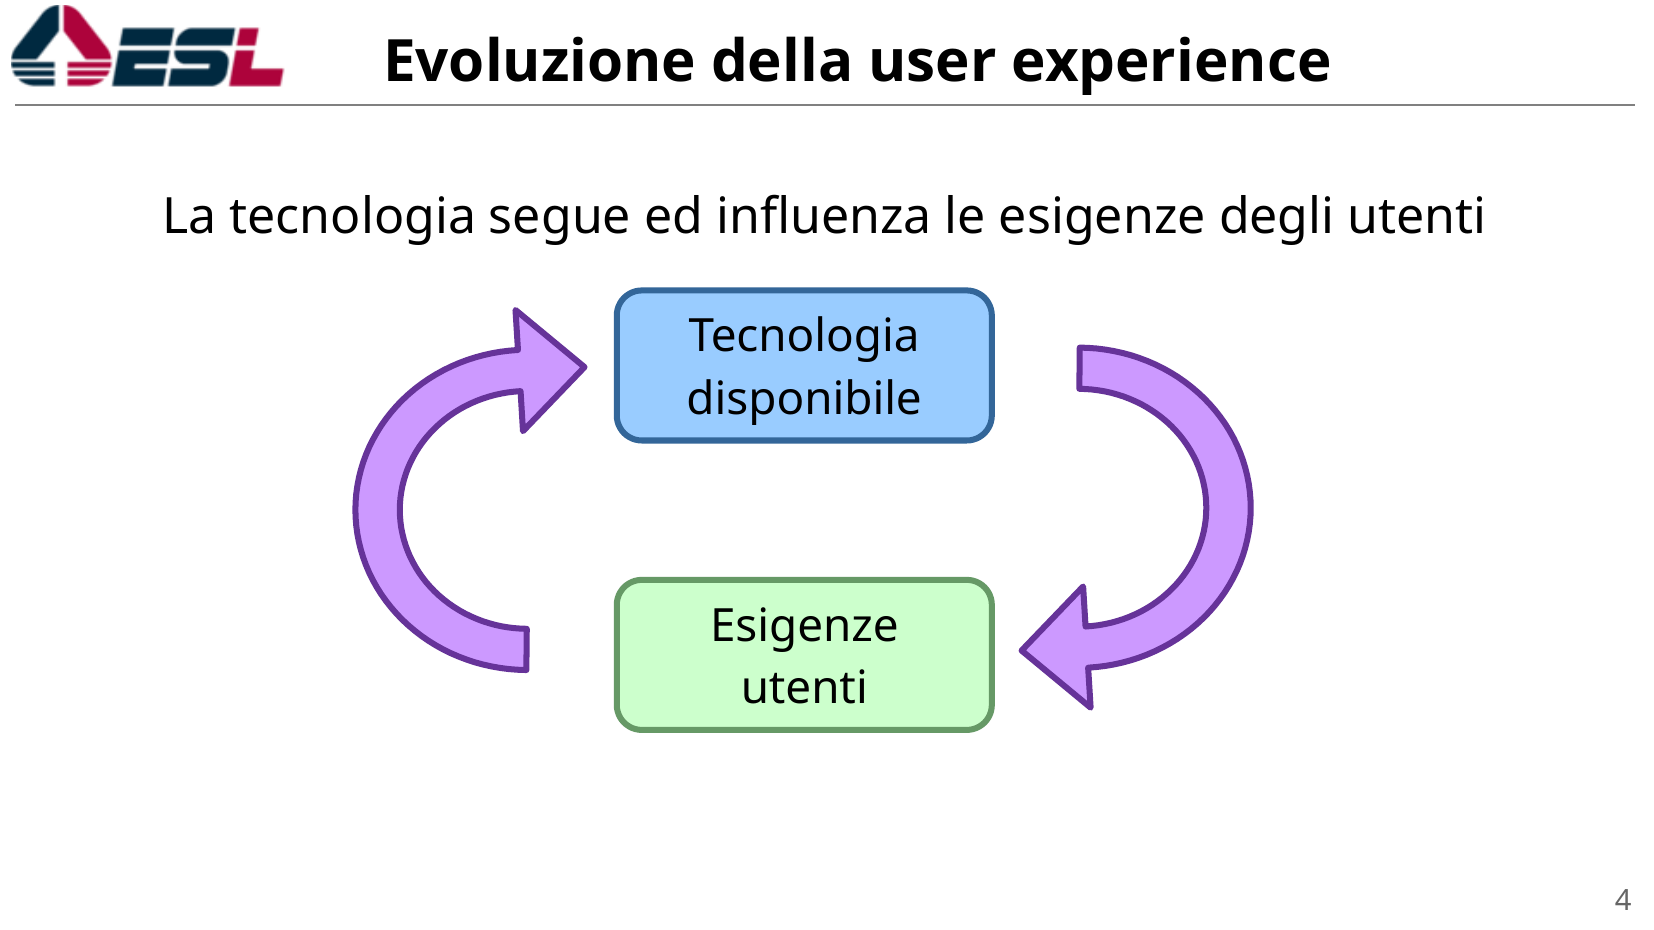

# Evoluzione della user experience
La tecnologia segue ed influenza le esigenze degli utenti
Tecnologia
disponibile
Esigenze
utenti